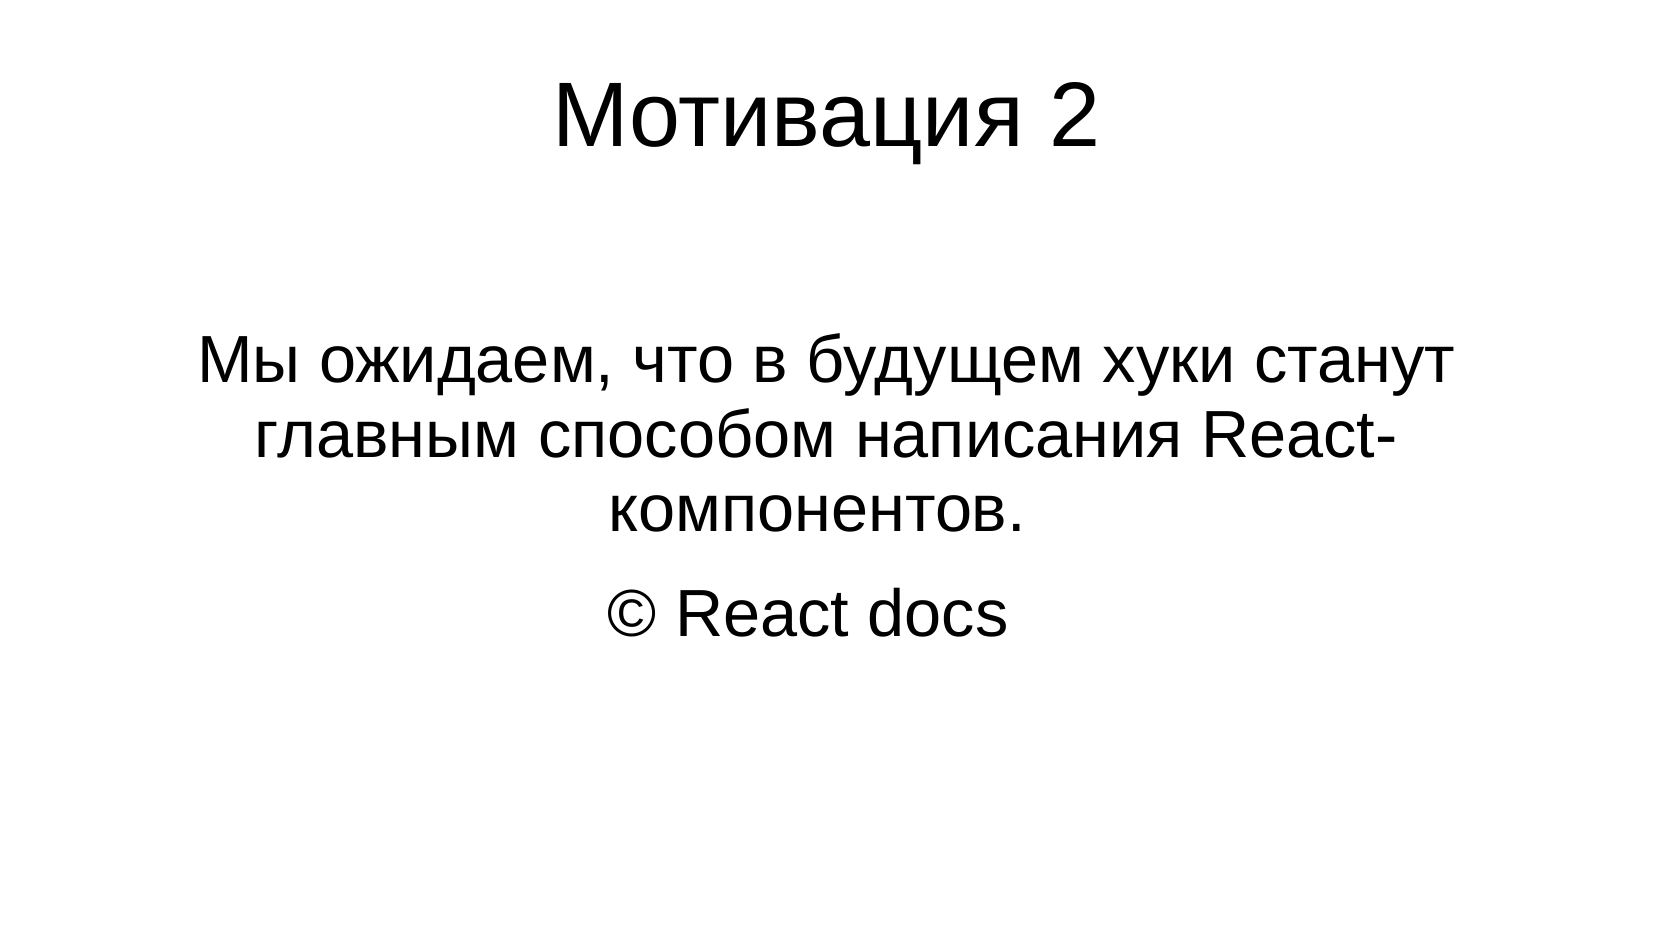

# Мотивация 2
Мы ожидаем, что в будущем хуки станут главным способом написания React-компонентов.
© React docs